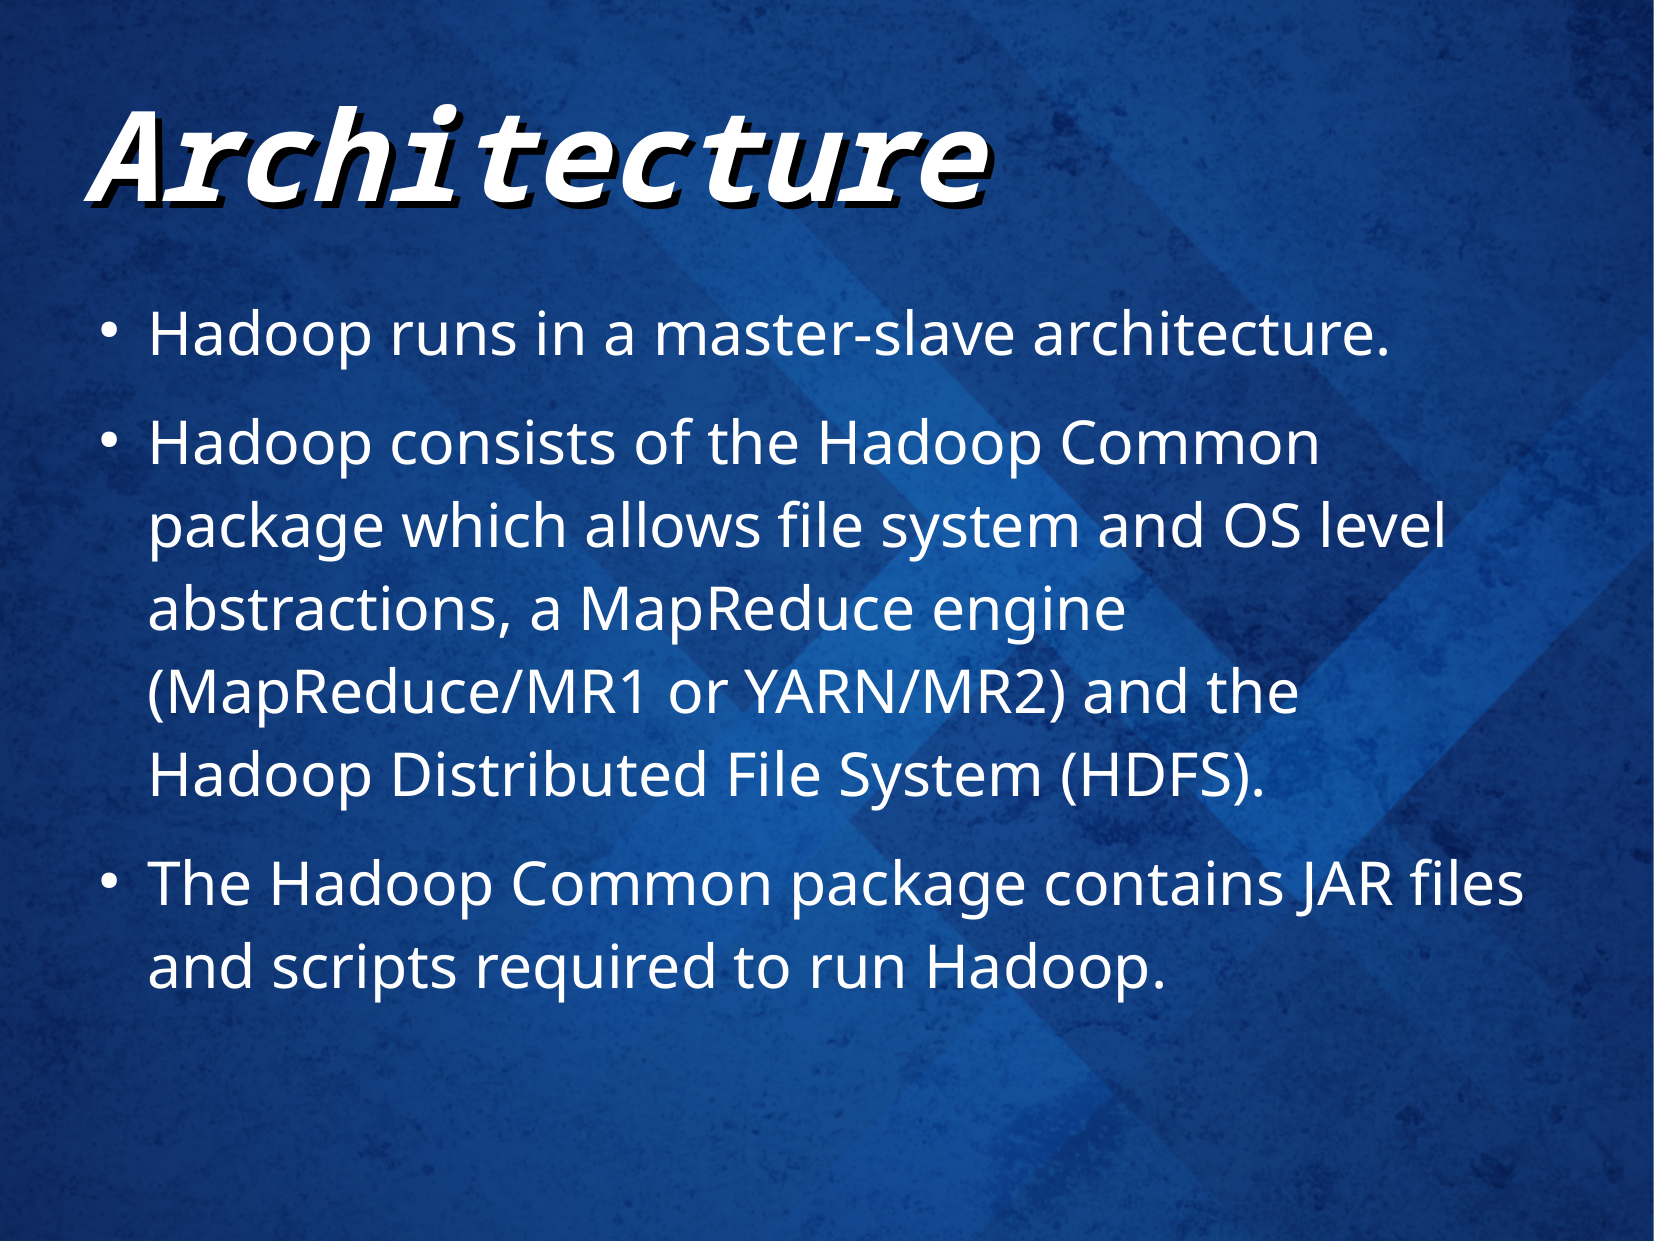

# Architecture
Hadoop runs in a master-slave architecture.
Hadoop consists of the Hadoop Common package which allows file system and OS level abstractions, a MapReduce engine (MapReduce/MR1 or YARN/MR2) and the Hadoop Distributed File System (HDFS).
The Hadoop Common package contains JAR files and scripts required to run Hadoop.